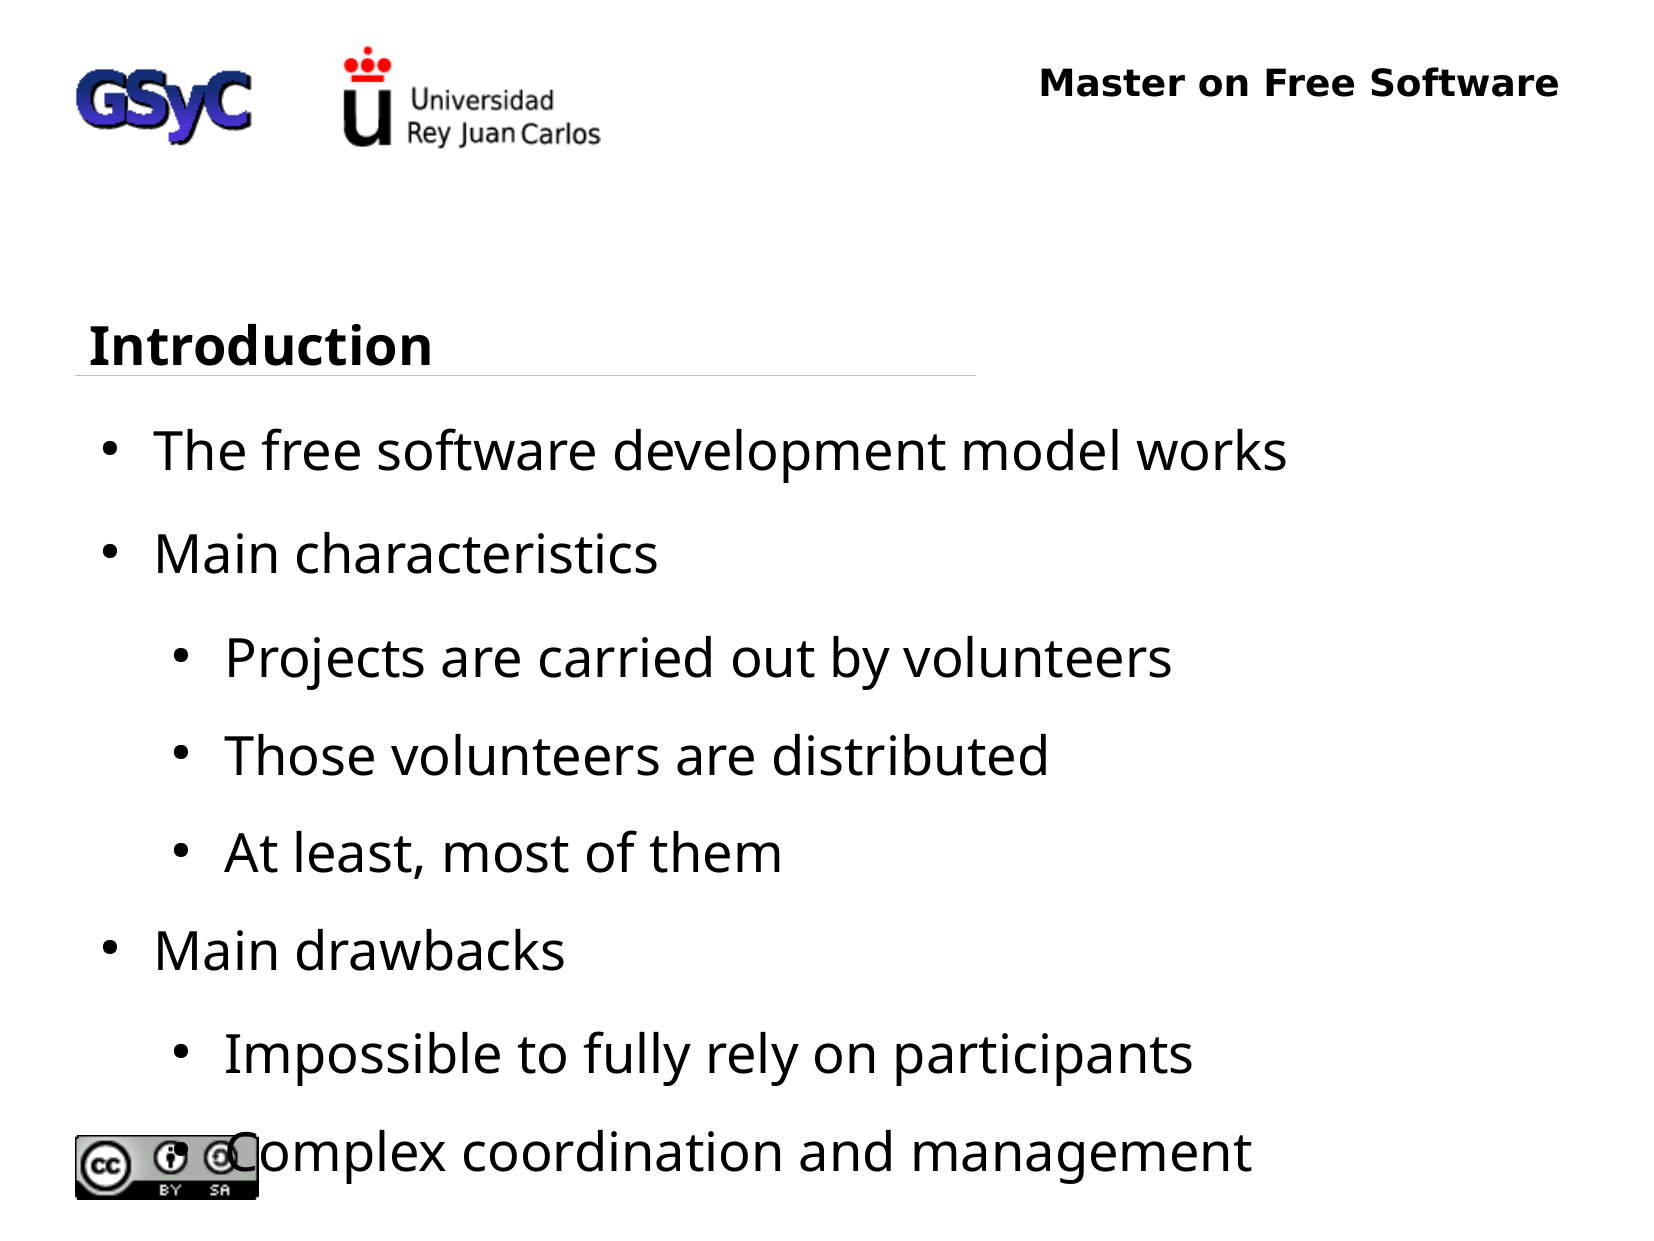

Introduction
# The free software development model works
Main characteristics
Projects are carried out by volunteers
Those volunteers are distributed
At least, most of them
Main drawbacks
Impossible to fully rely on participants
Complex coordination and management